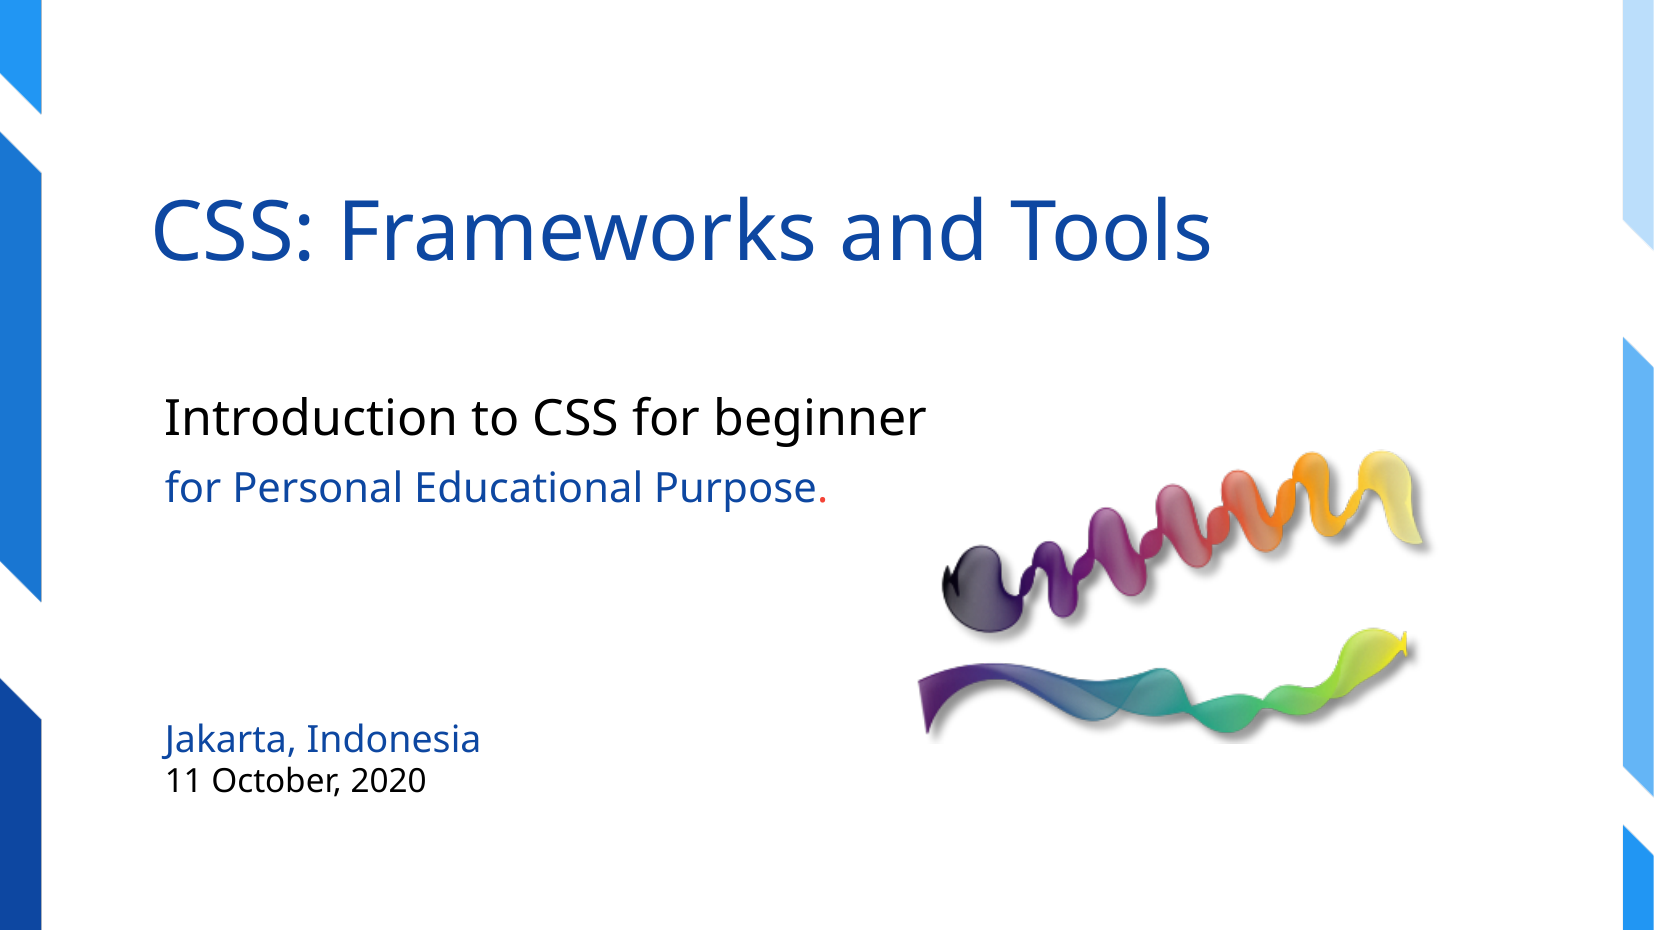

# CSS: Frameworks and Tools
Introduction to CSS for beginner
for Personal Educational Purpose.
Jakarta, Indonesia
11 October, 2020